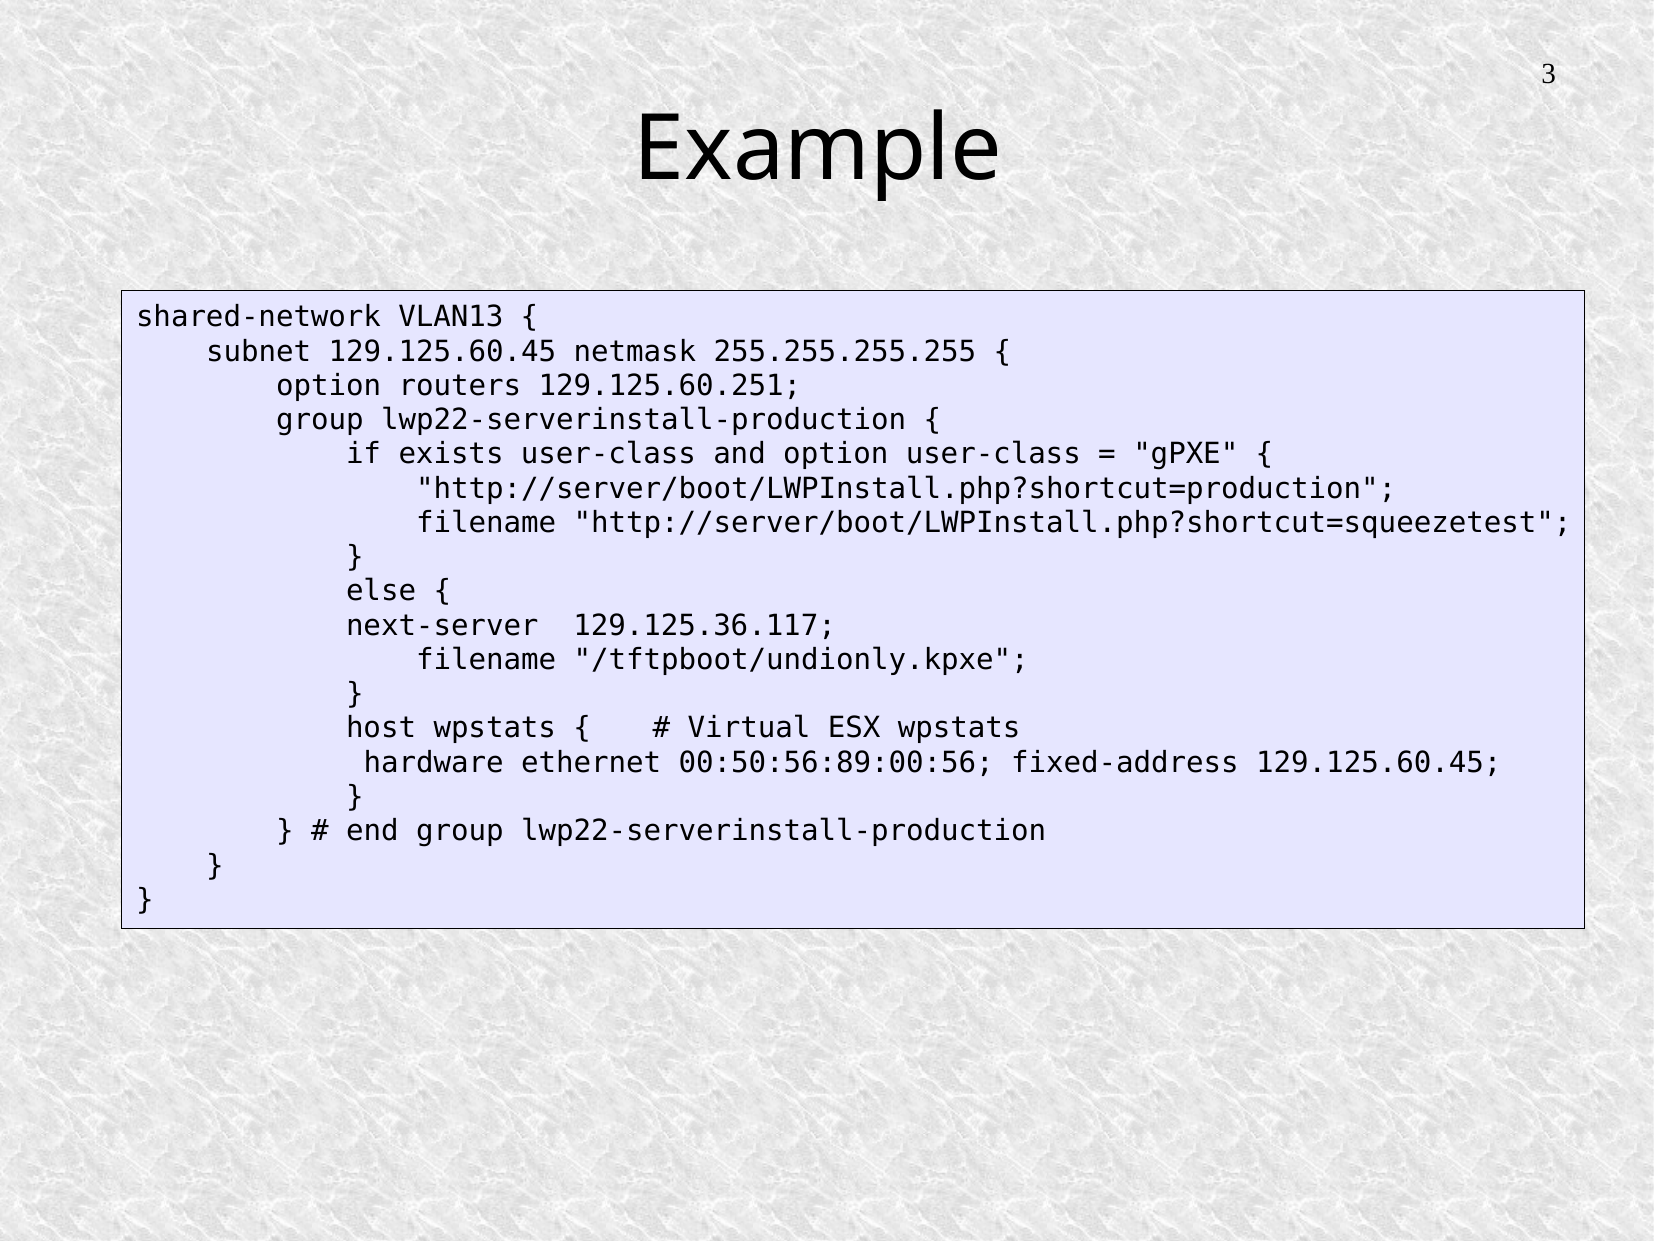

# Example
3
shared-network VLAN13 {
 subnet 129.125.60.45 netmask 255.255.255.255 {
 option routers 129.125.60.251;
 group lwp22-serverinstall-production {
 if exists user-class and option user-class = "gPXE" {
 "http://server/boot/LWPInstall.php?shortcut=production";
 filename "http://server/boot/LWPInstall.php?shortcut=squeezetest";
 }
 else {
 next-server 129.125.36.117;
 filename "/tftpboot/undionly.kpxe";
 }
 host wpstats { 	# Virtual ESX wpstats
 hardware ethernet 00:50:56:89:00:56; fixed-address 129.125.60.45;
 }
 } # end group lwp22-serverinstall-production
 }
}